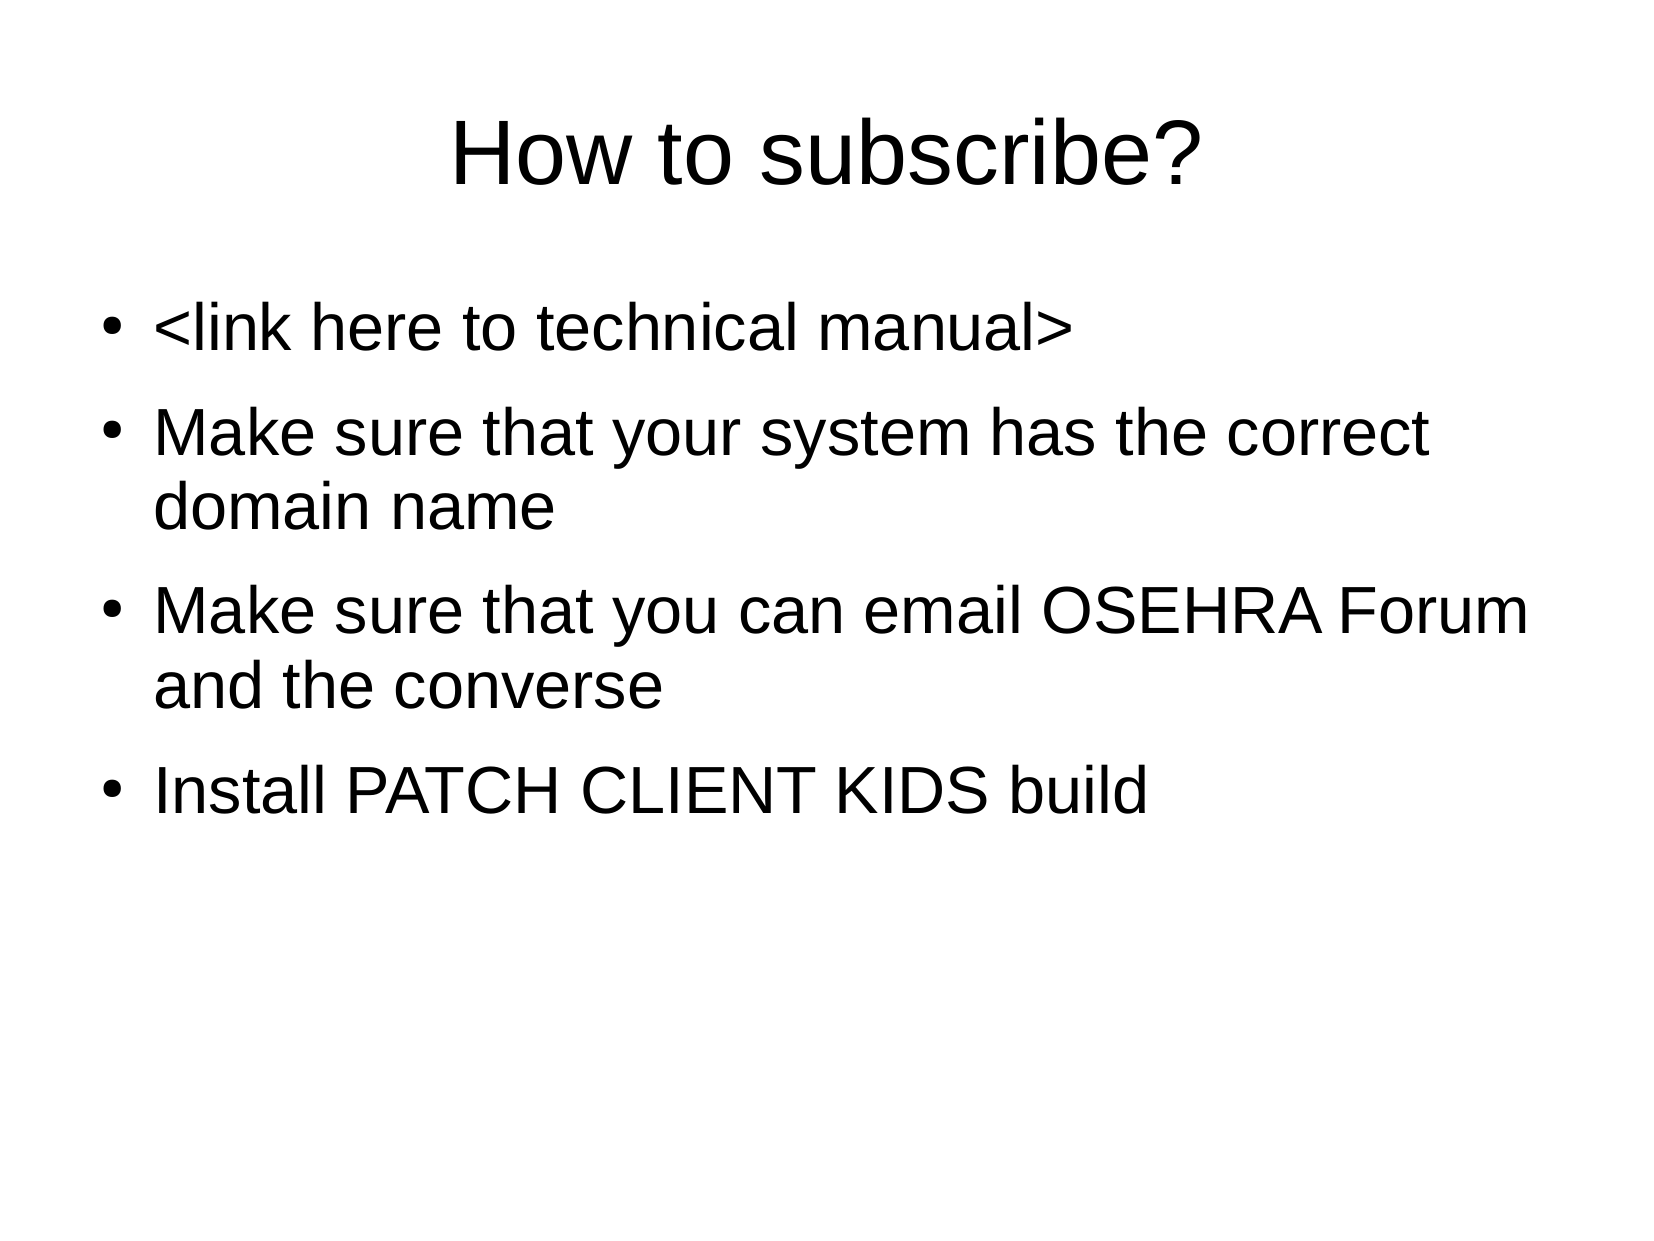

# How to subscribe?
<link here to technical manual>
Make sure that your system has the correct domain name
Make sure that you can email OSEHRA Forum and the converse
Install PATCH CLIENT KIDS build